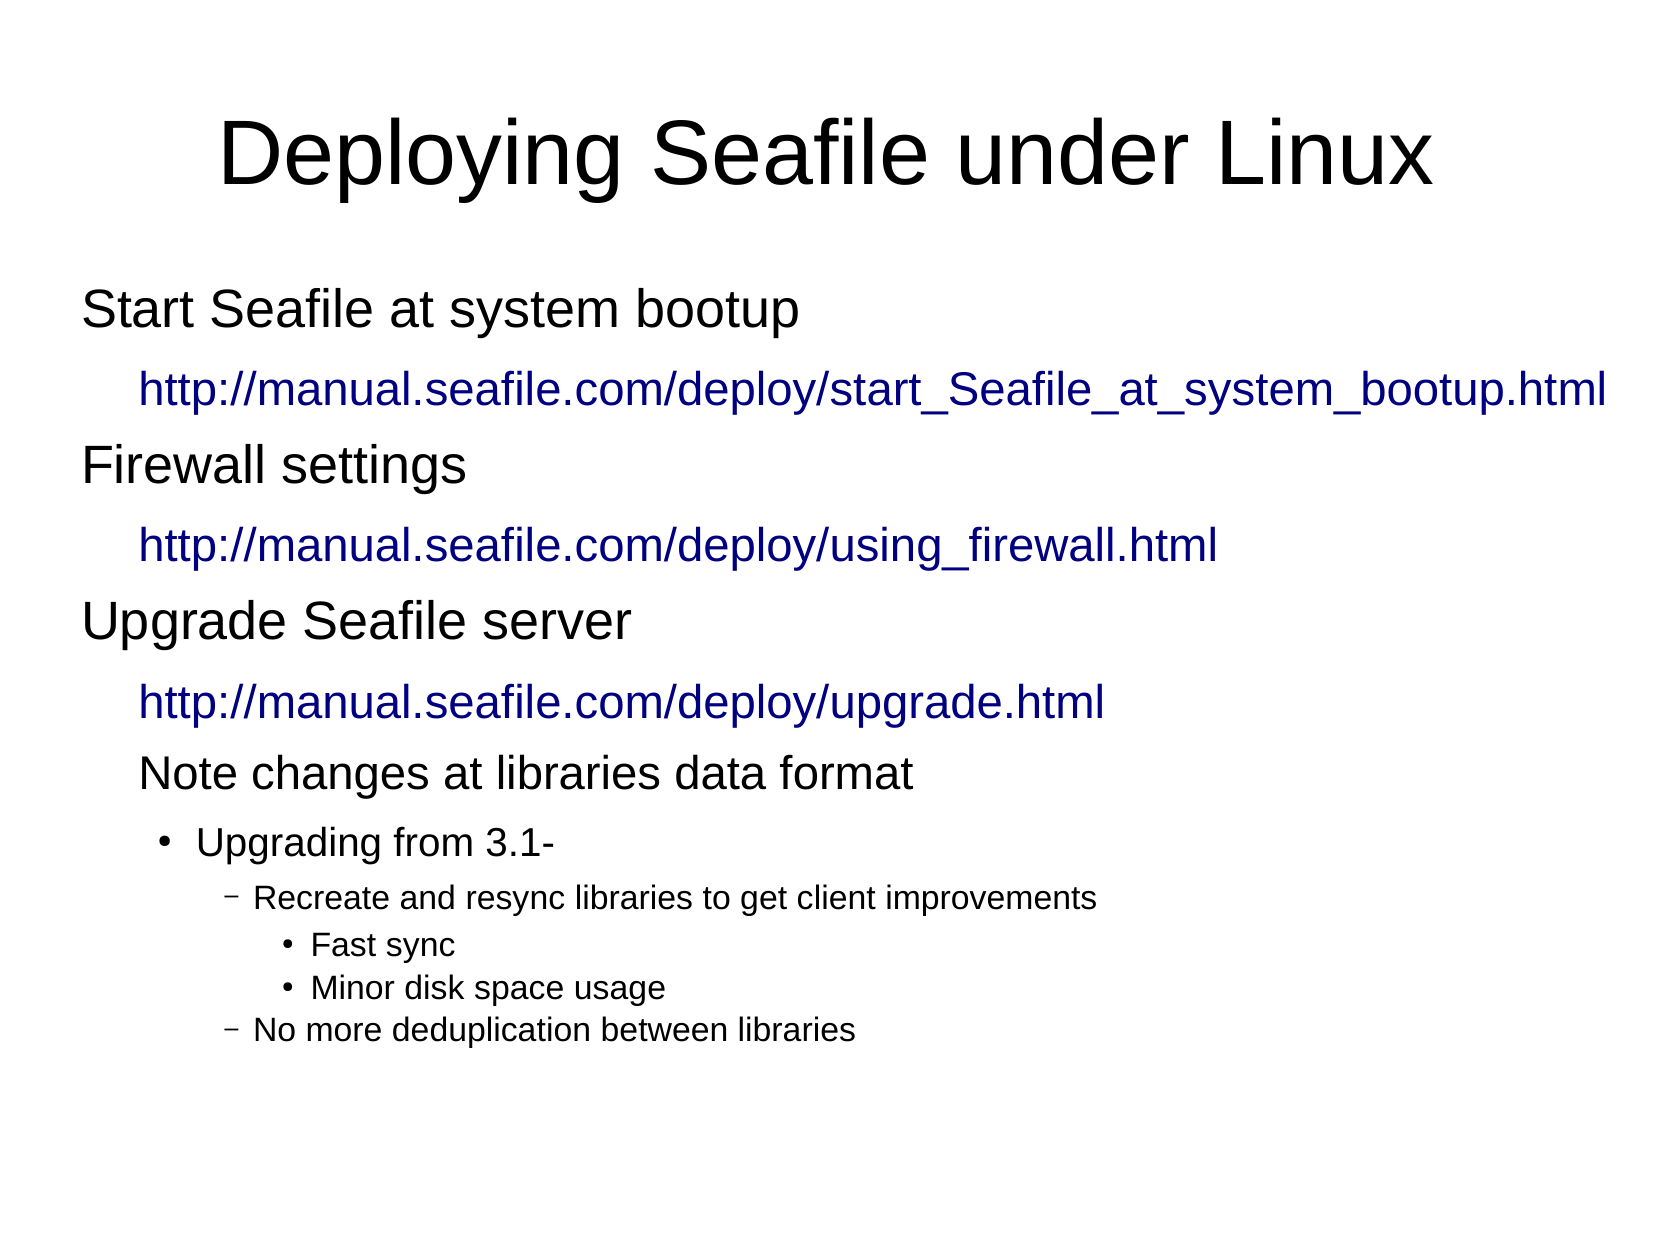

# Deploying Seafile under Linux
Start Seafile at system bootup
http://manual.seafile.com/deploy/start_Seafile_at_system_bootup.html
Firewall settings
http://manual.seafile.com/deploy/using_firewall.html
Upgrade Seafile server
http://manual.seafile.com/deploy/upgrade.html
Note changes at libraries data format
Upgrading from 3.1-
Recreate and resync libraries to get client improvements
Fast sync
Minor disk space usage
No more deduplication between libraries